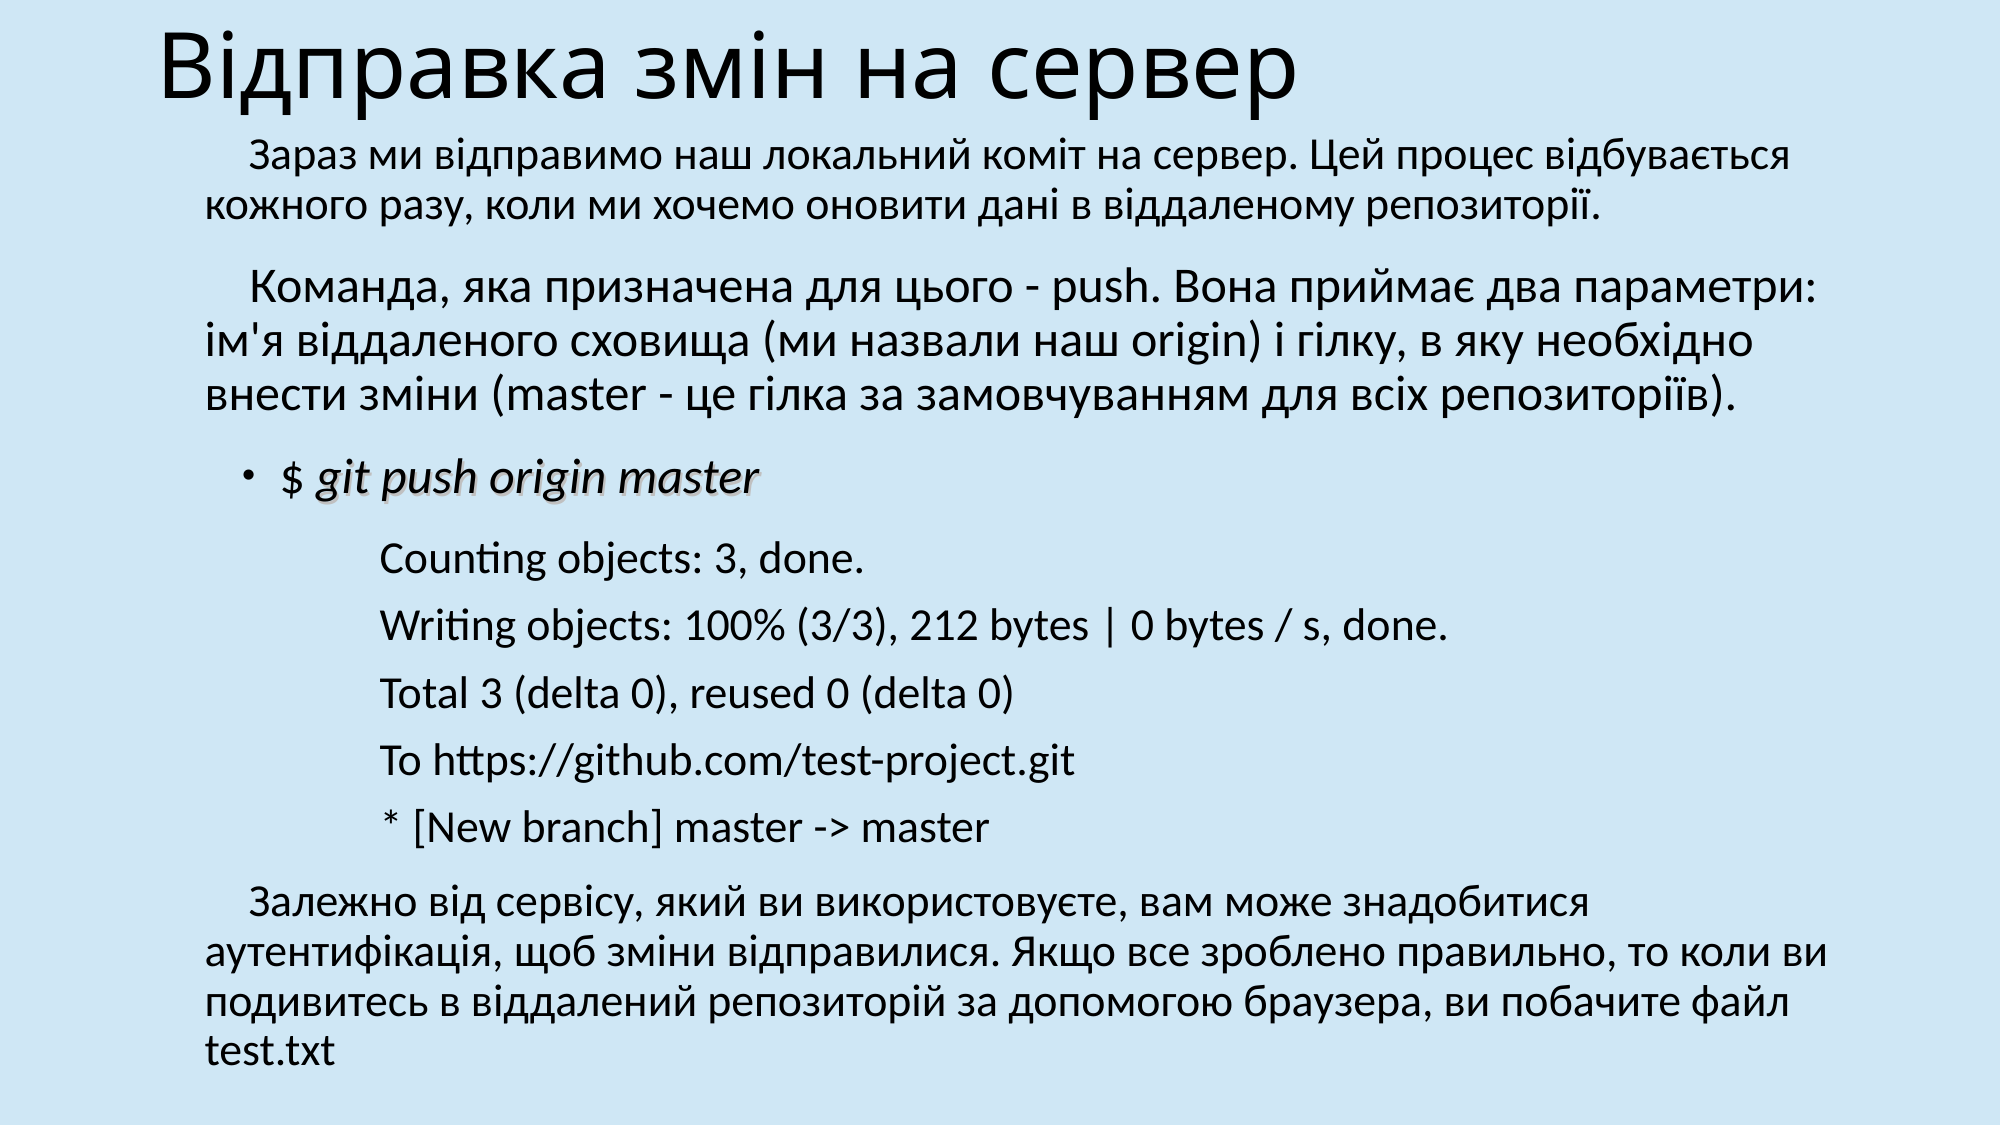

# Відправка змін на сервер
 Зараз ми відправимо наш локальний коміт на сервер. Цей процес відбувається кожного разу, коли ми хочемо оновити дані в віддаленому репозиторії.
 Команда, яка призначена для цього - push. Вона приймає два параметри: ім'я віддаленого сховища (ми назвали наш origin) і гілку, в яку необхідно внести зміни (master - це гілка за замовчуванням для всіх репозиторіїв).
$ git push origin master
Counting objects: 3, done.
Writing objects: 100% (3/3), 212 bytes | 0 bytes / s, done.
Total 3 (delta 0), reused 0 (delta 0)
To https://github.com/test-project.git
* [New branch] master -> master
 Залежно від сервісу, який ви використовуєте, вам може знадобитися аутентифікація, щоб зміни відправилися. Якщо все зроблено правильно, то коли ви подивитесь в віддалений репозиторій за допомогою браузера, ви побачите файл test.txt